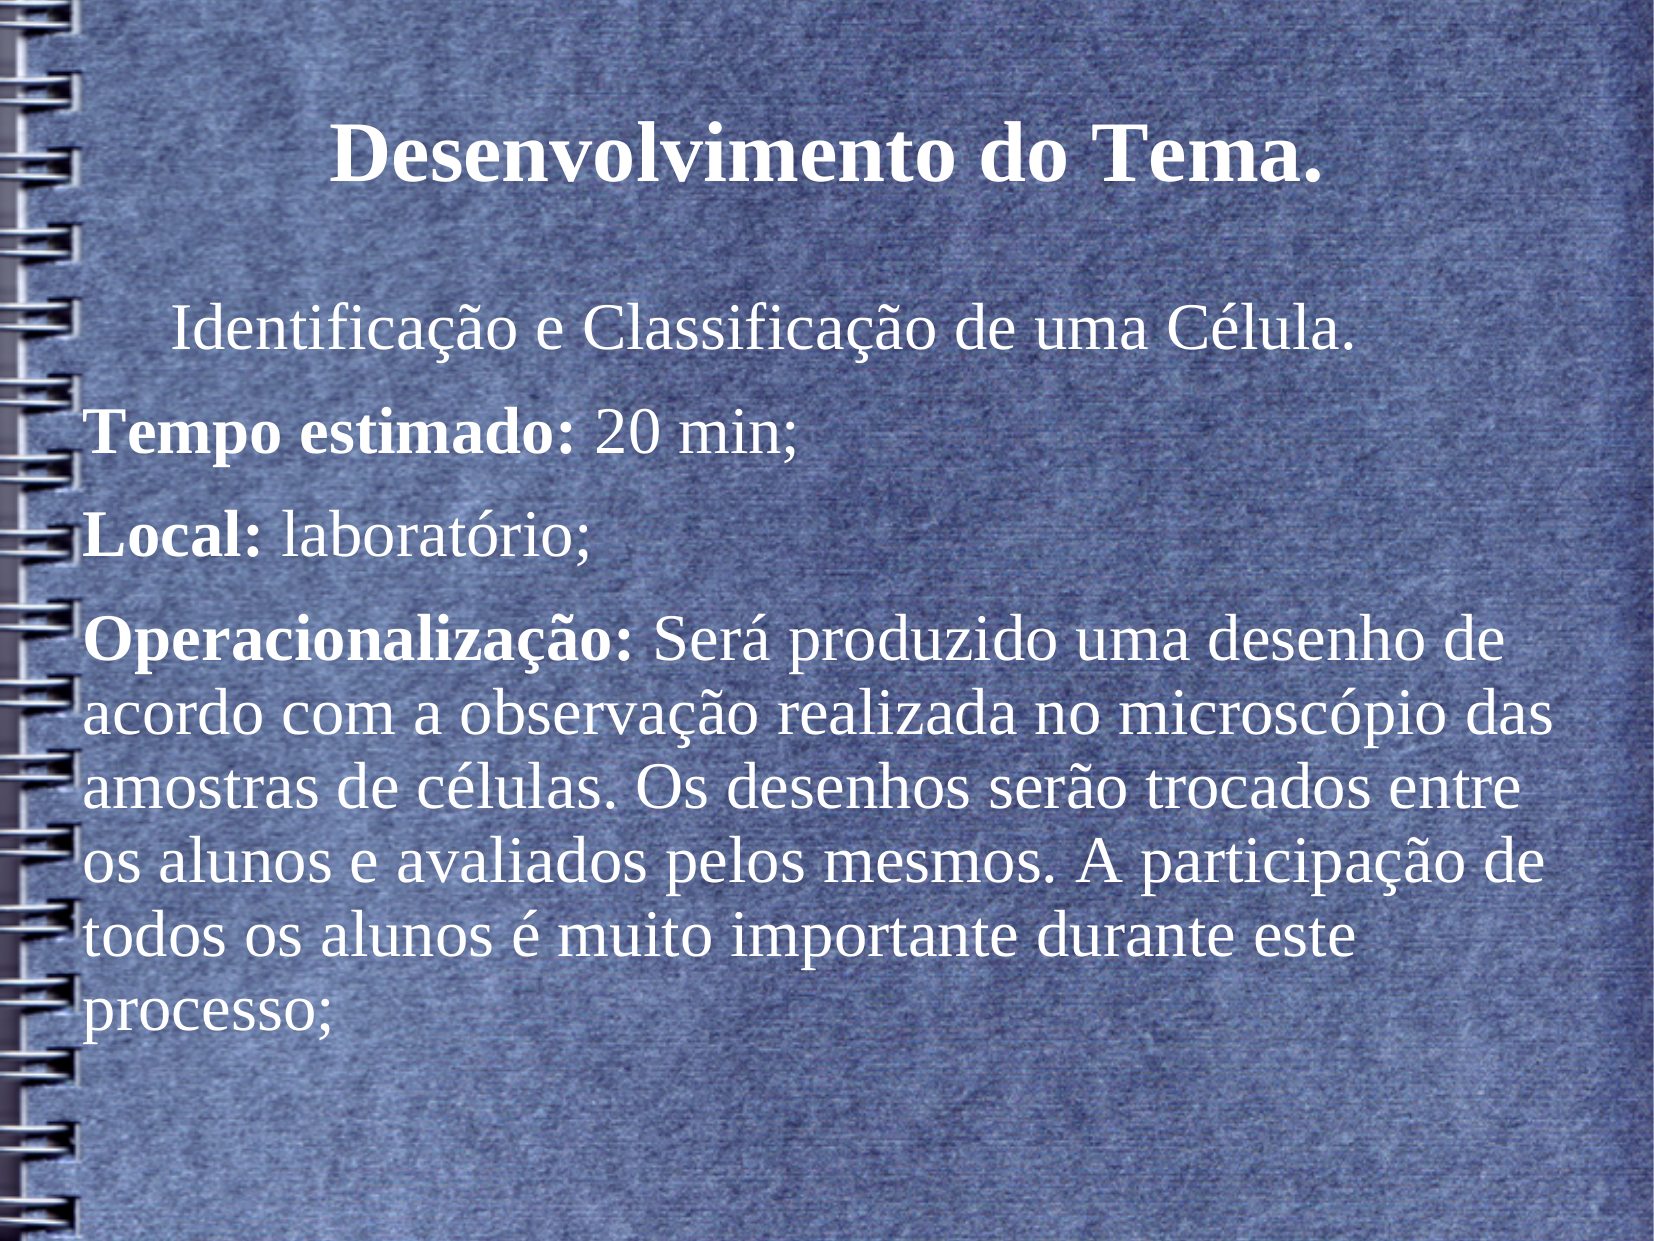

# Desenvolvimento do Tema.
 Identificação e Classificação de uma Célula.
Tempo estimado: 20 min;
Local: laboratório;
Operacionalização: Será produzido uma desenho de acordo com a observação realizada no microscópio das amostras de células. Os desenhos serão trocados entre os alunos e avaliados pelos mesmos. A participação de todos os alunos é muito importante durante este processo;